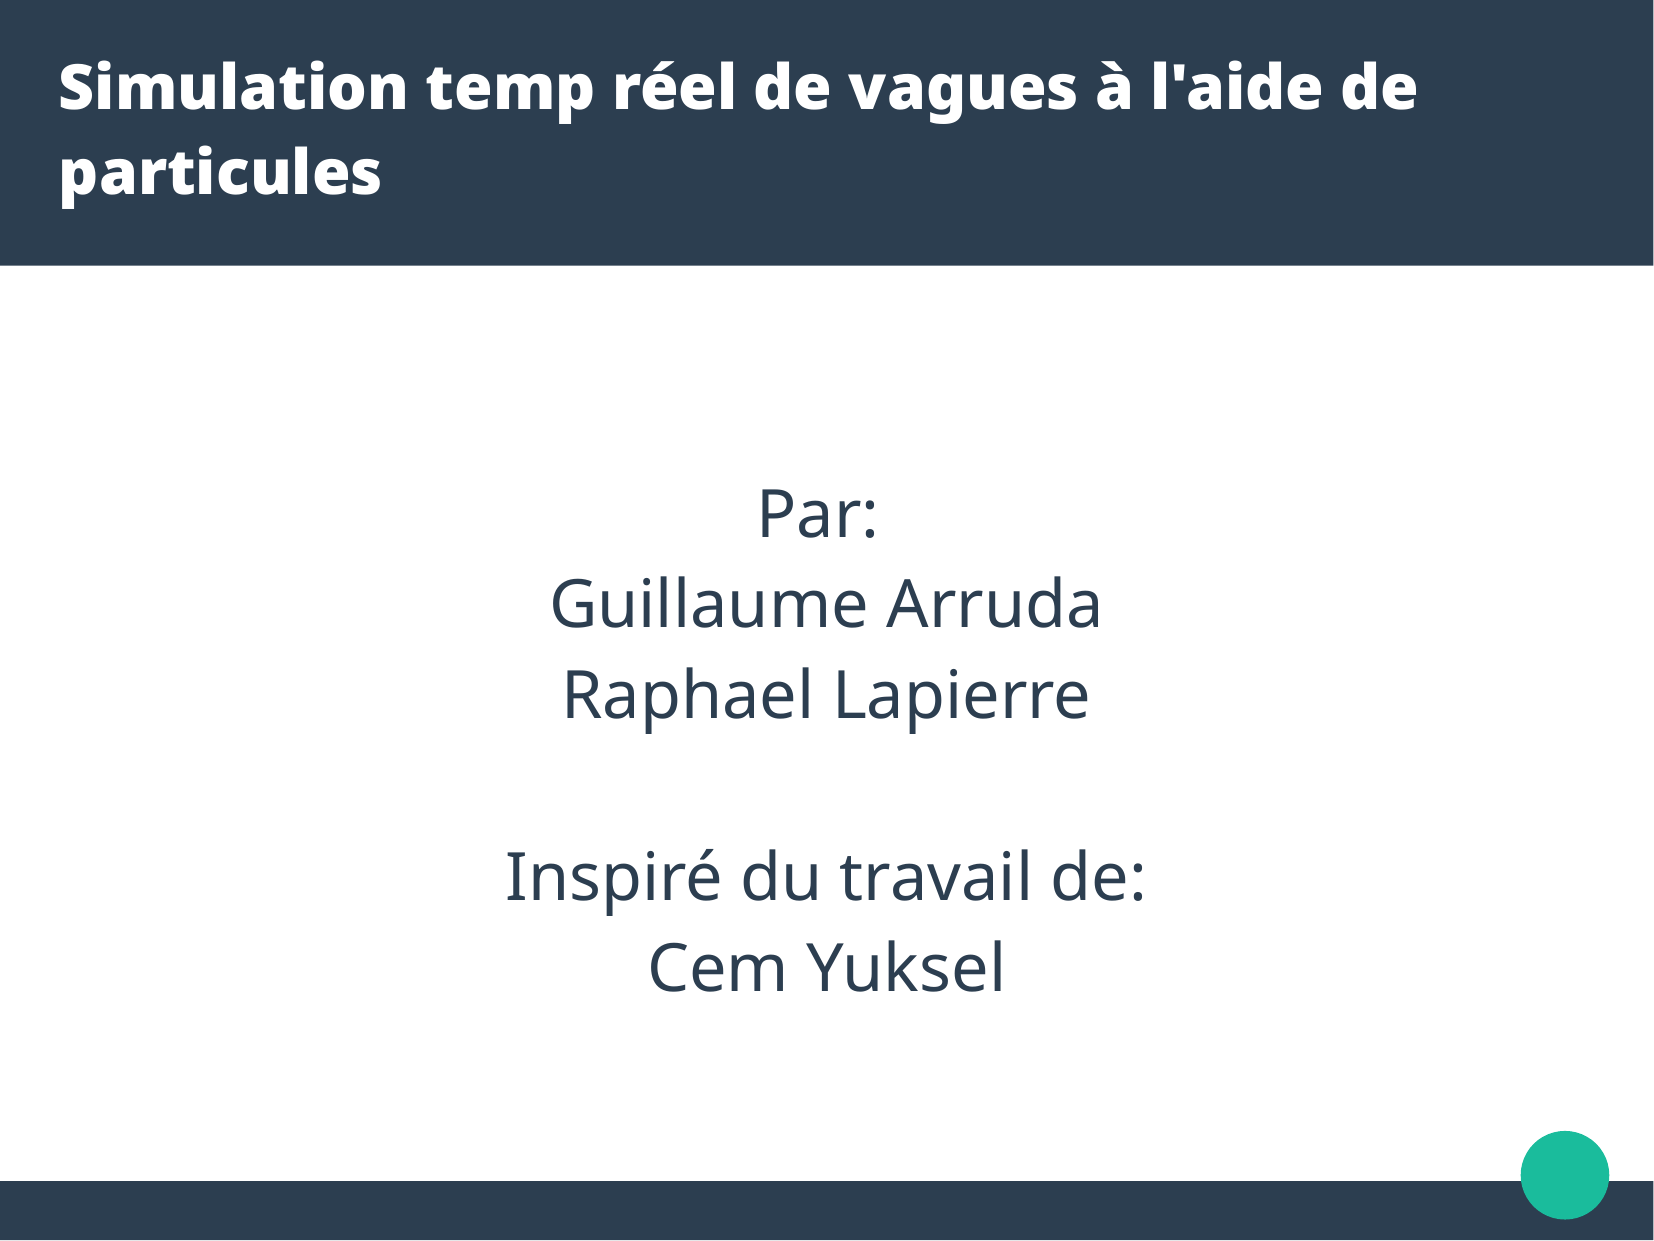

# Simulation temp réel de vagues à l'aide de particules
Par:
Guillaume Arruda
Raphael Lapierre
Inspiré du travail de:
Cem Yuksel